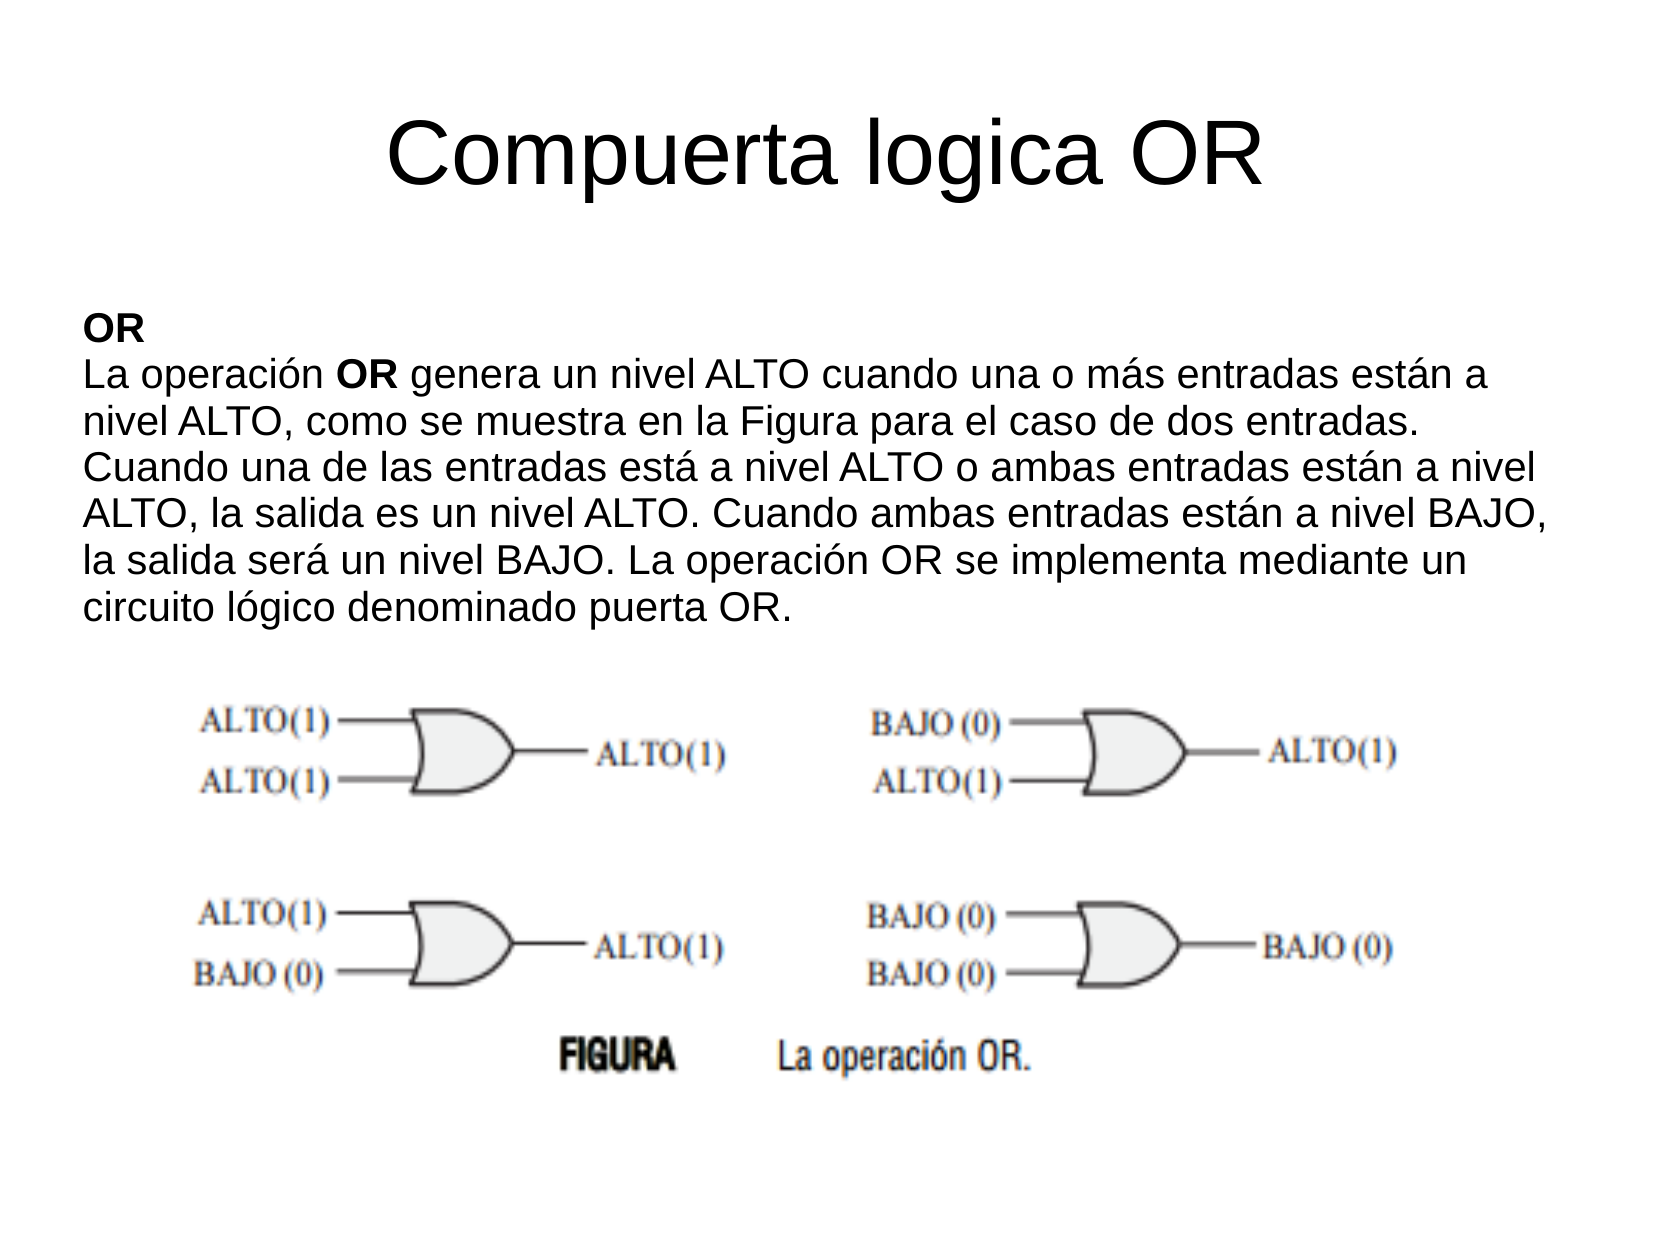

# Compuerta logica OR
OR
La operación OR genera un nivel ALTO cuando una o más entradas están a nivel ALTO, como se muestra en la Figura para el caso de dos entradas. Cuando una de las entradas está a nivel ALTO o ambas entradas están a nivel ALTO, la salida es un nivel ALTO. Cuando ambas entradas están a nivel BAJO, la salida será un nivel BAJO. La operación OR se implementa mediante un circuito lógico denominado puerta OR.